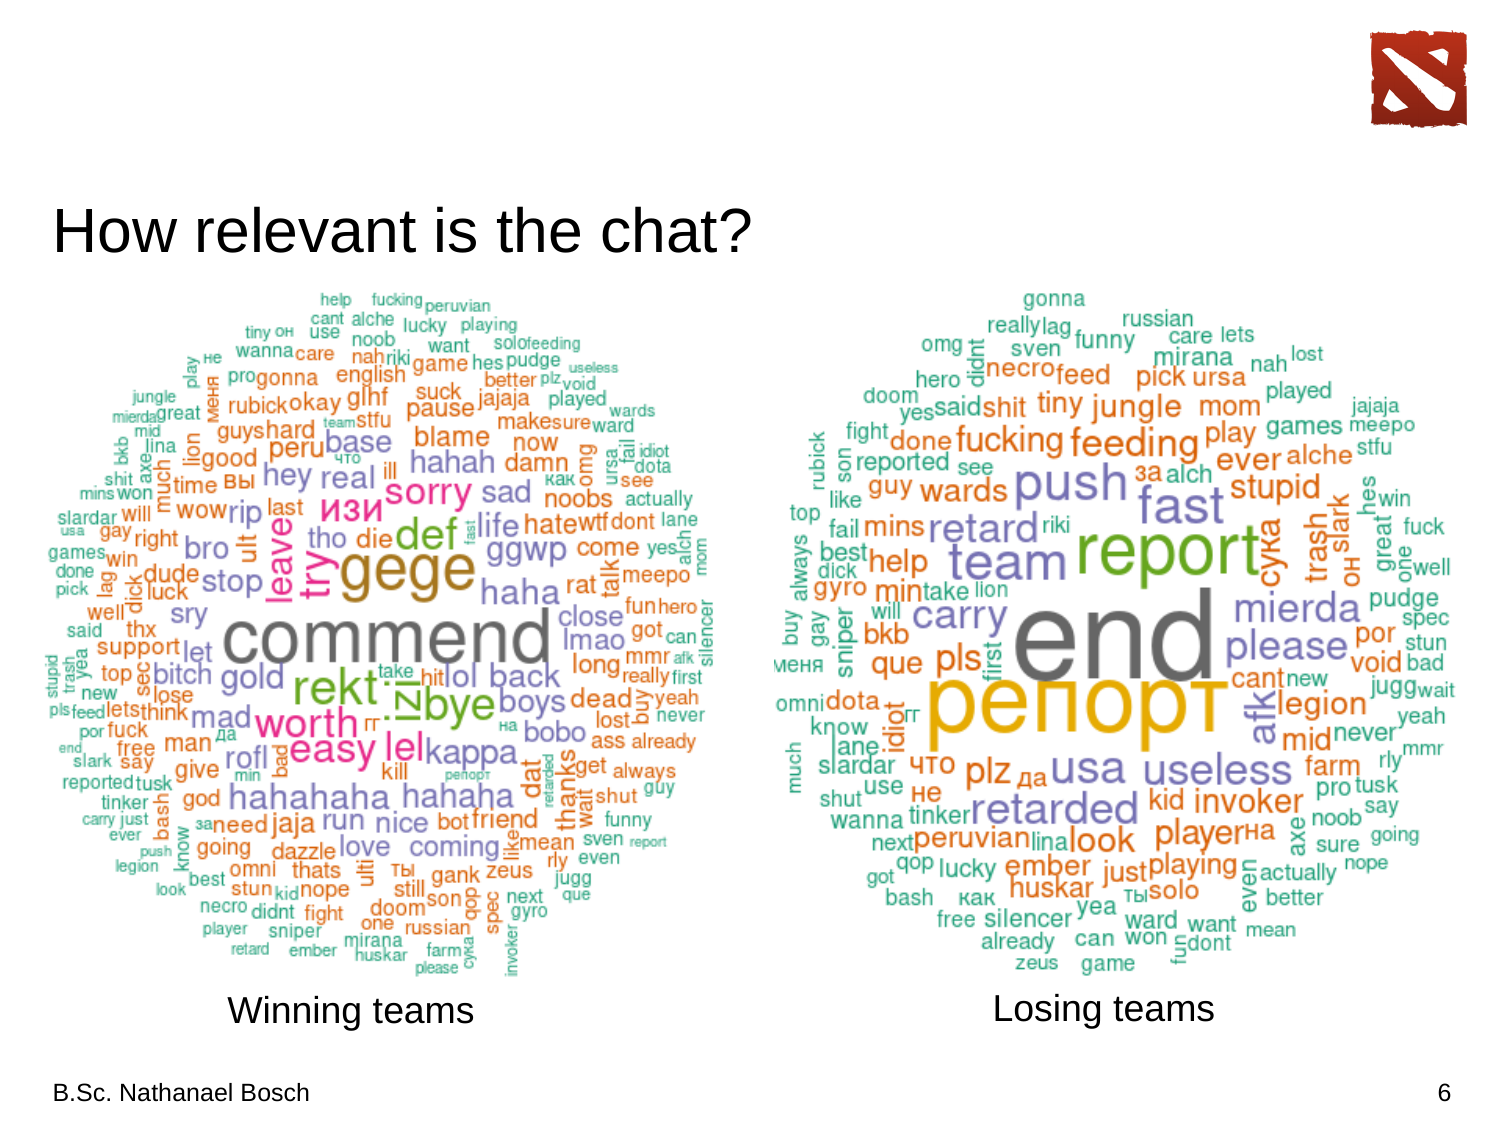

# How relevant is the chat?
Losing teams
Winning teams
B.Sc. Nathanael Bosch
6